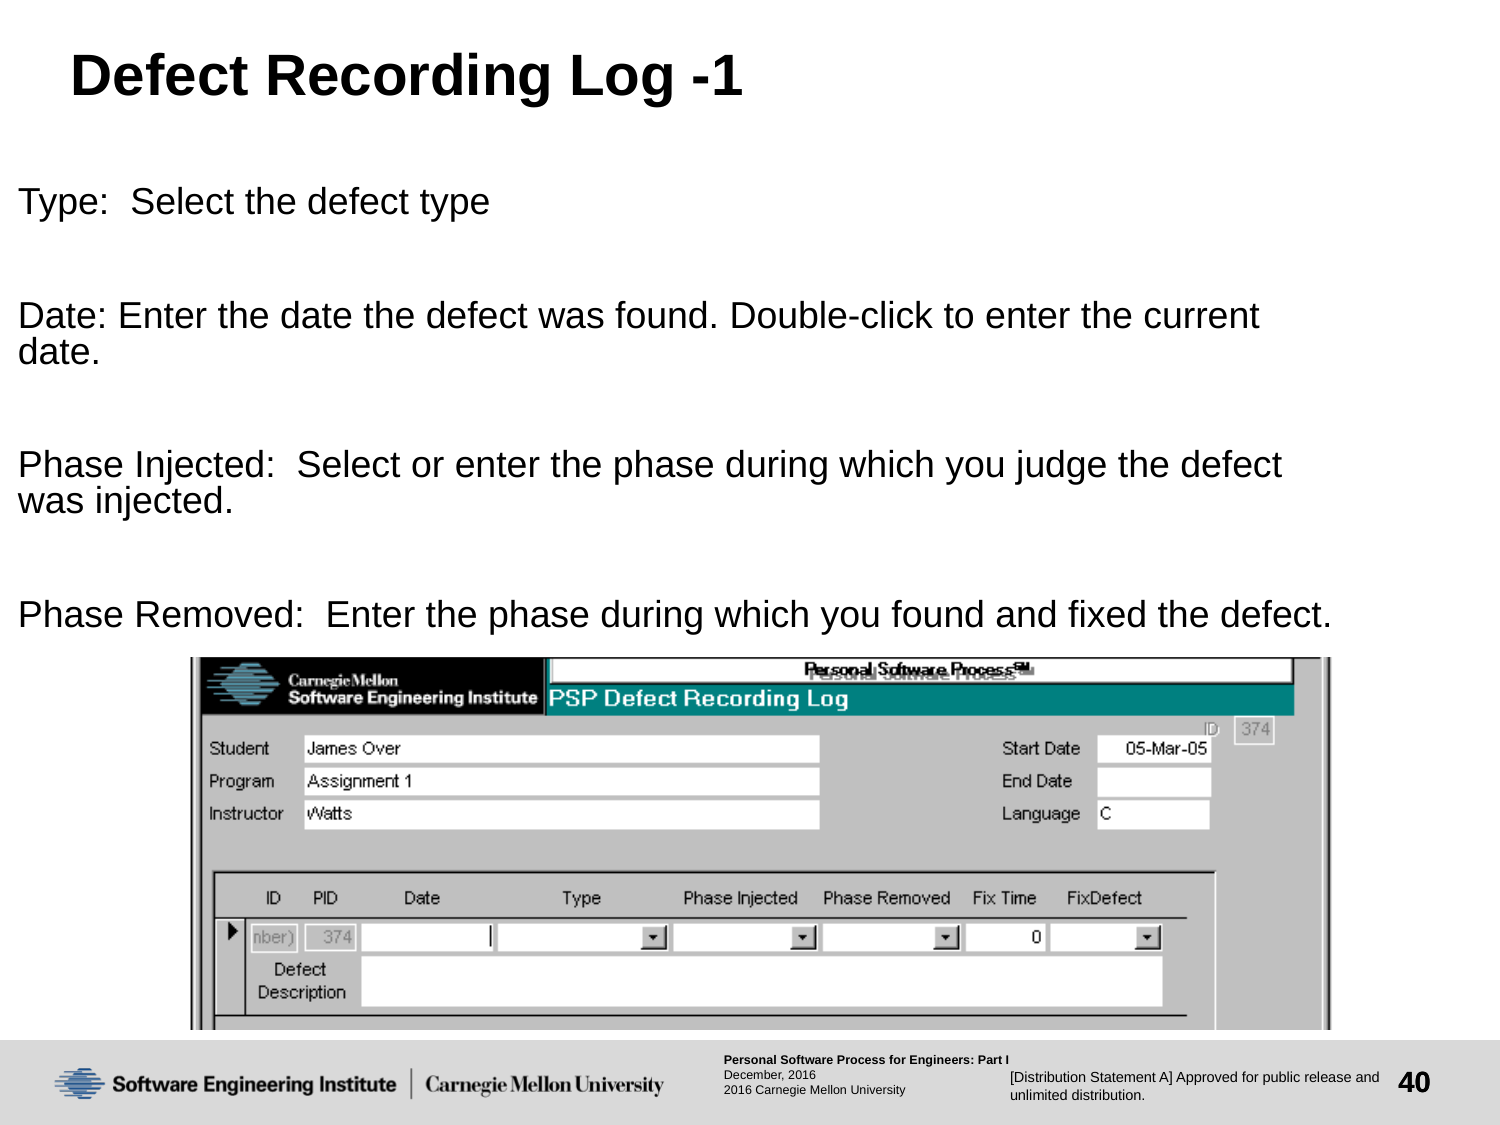

# Defect Recording Log -1
Type: Select the defect type
Date: Enter the date the defect was found. Double-click to enter the current date.
Phase Injected: Select or enter the phase during which you judge the defect was injected.
Phase Removed: Enter the phase during which you found and fixed the defect.